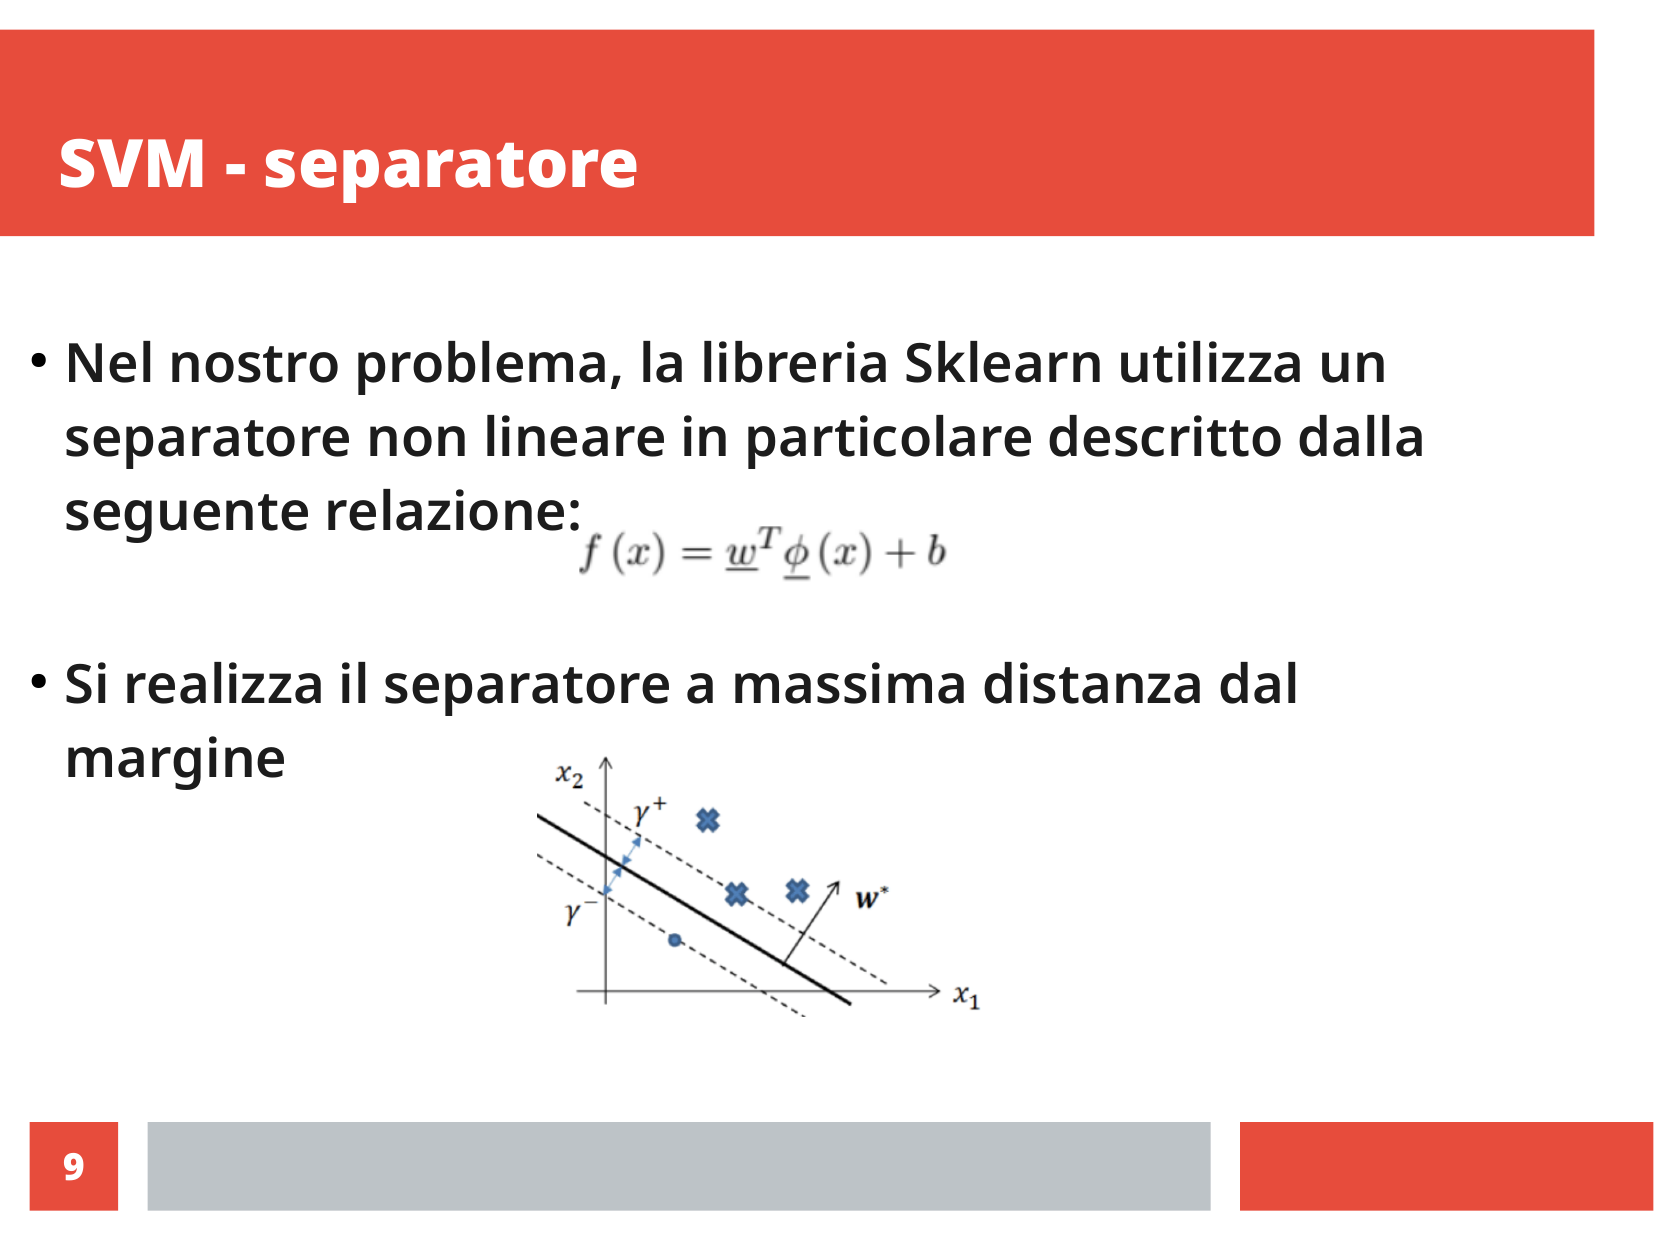

# SVM - separatore
Nel nostro problema, la libreria Sklearn utilizza un separatore non lineare in particolare descritto dalla seguente relazione:
Si realizza il separatore a massima distanza dal margine
9